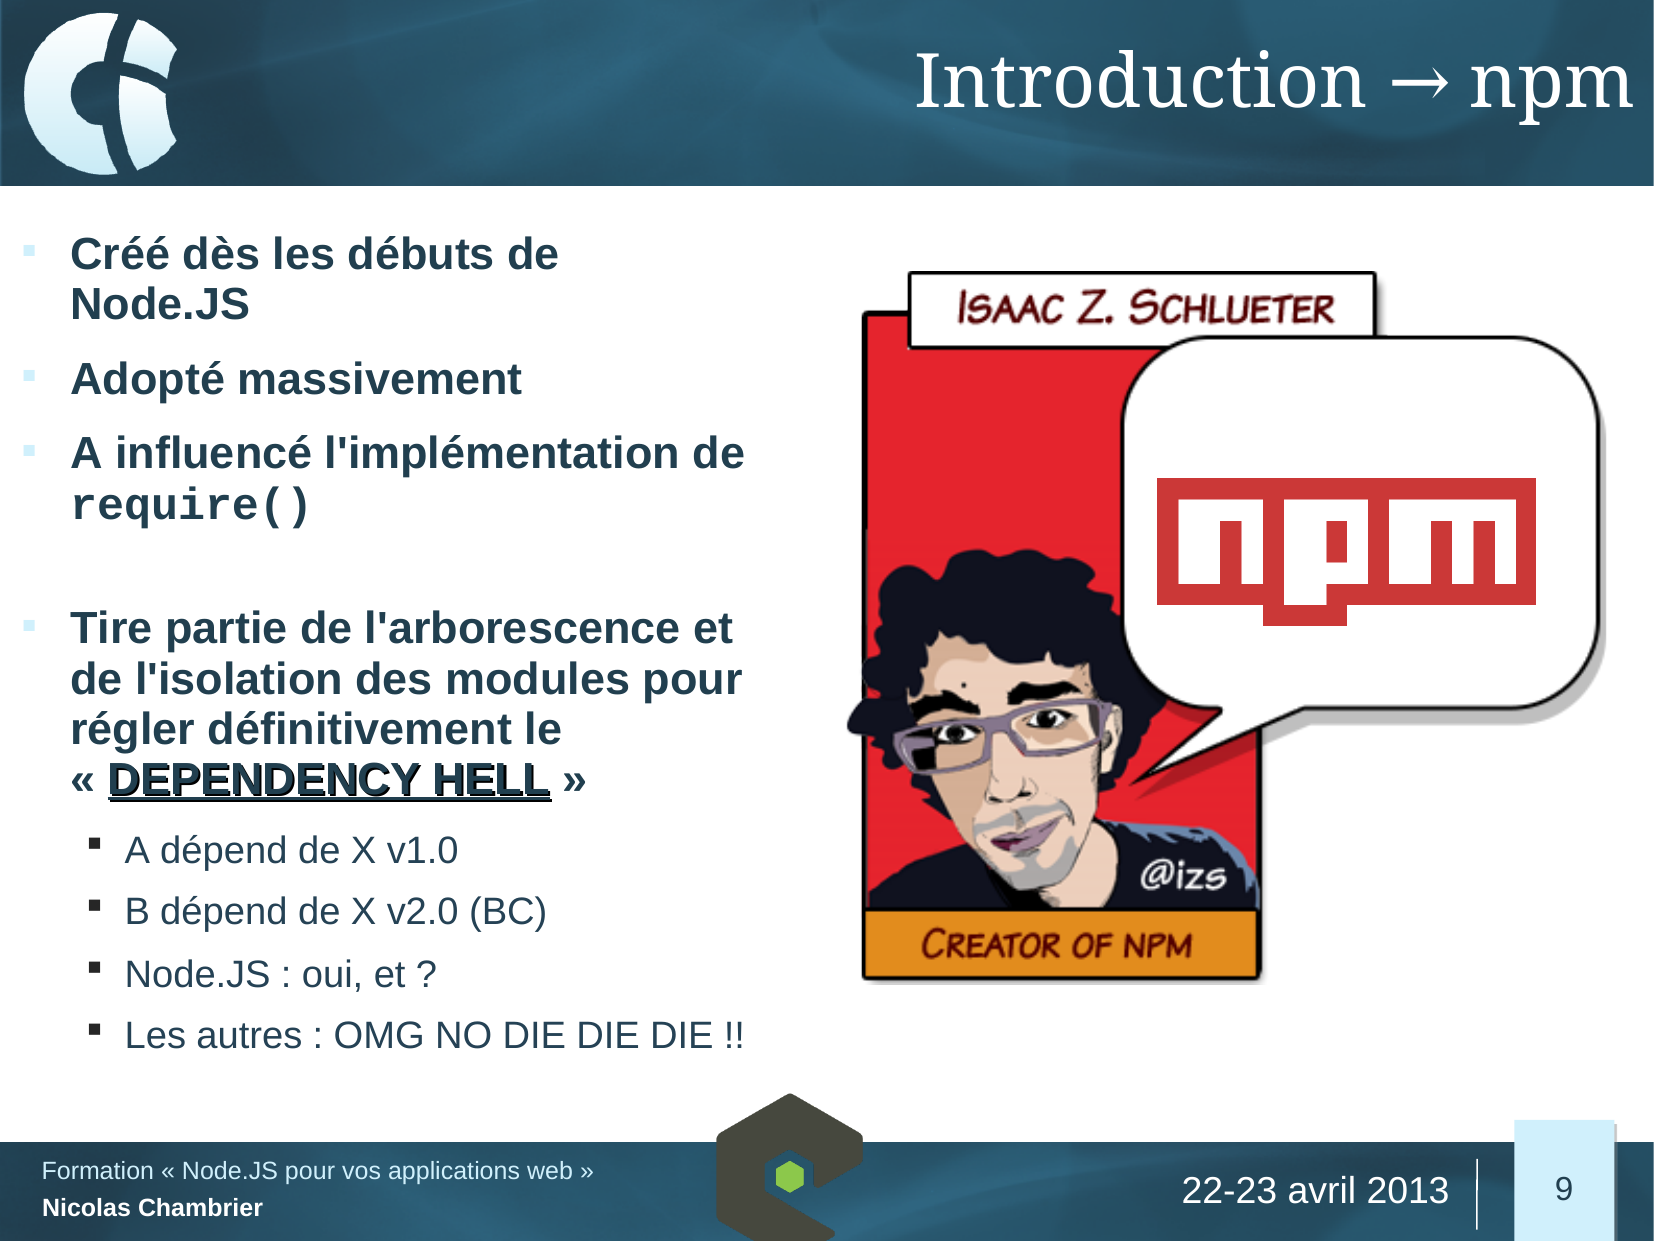

# Introduction → npm
Créé dès les débuts de Node.JS
Adopté massivement
A influencé l'implémentation de require()
Tire partie de l'arborescence et de l'isolation des modules pour régler définitivement le « DEPENDENCY HELL »
A dépend de X v1.0
B dépend de X v2.0 (BC)
Node.JS : oui, et ?
Les autres : OMG NO DIE DIE DIE !!